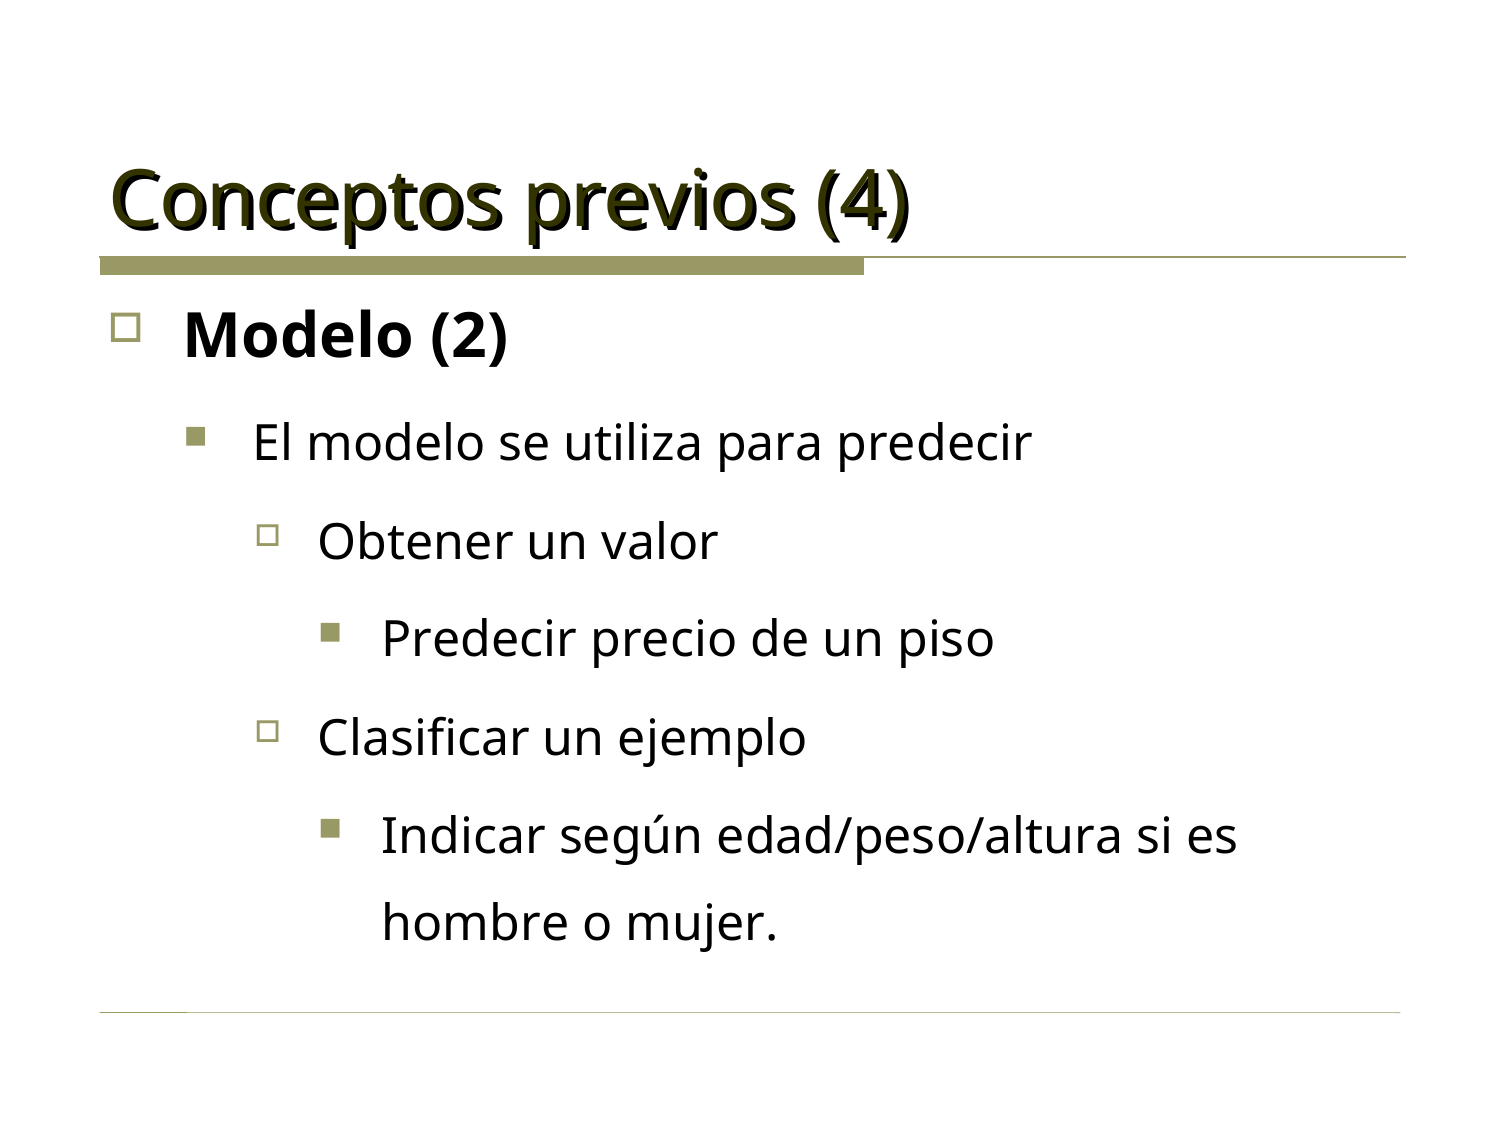

# Conceptos previos (4)
Modelo (2)
El modelo se utiliza para predecir
Obtener un valor
Predecir precio de un piso
Clasificar un ejemplo
Indicar según edad/peso/altura si es hombre o mujer.